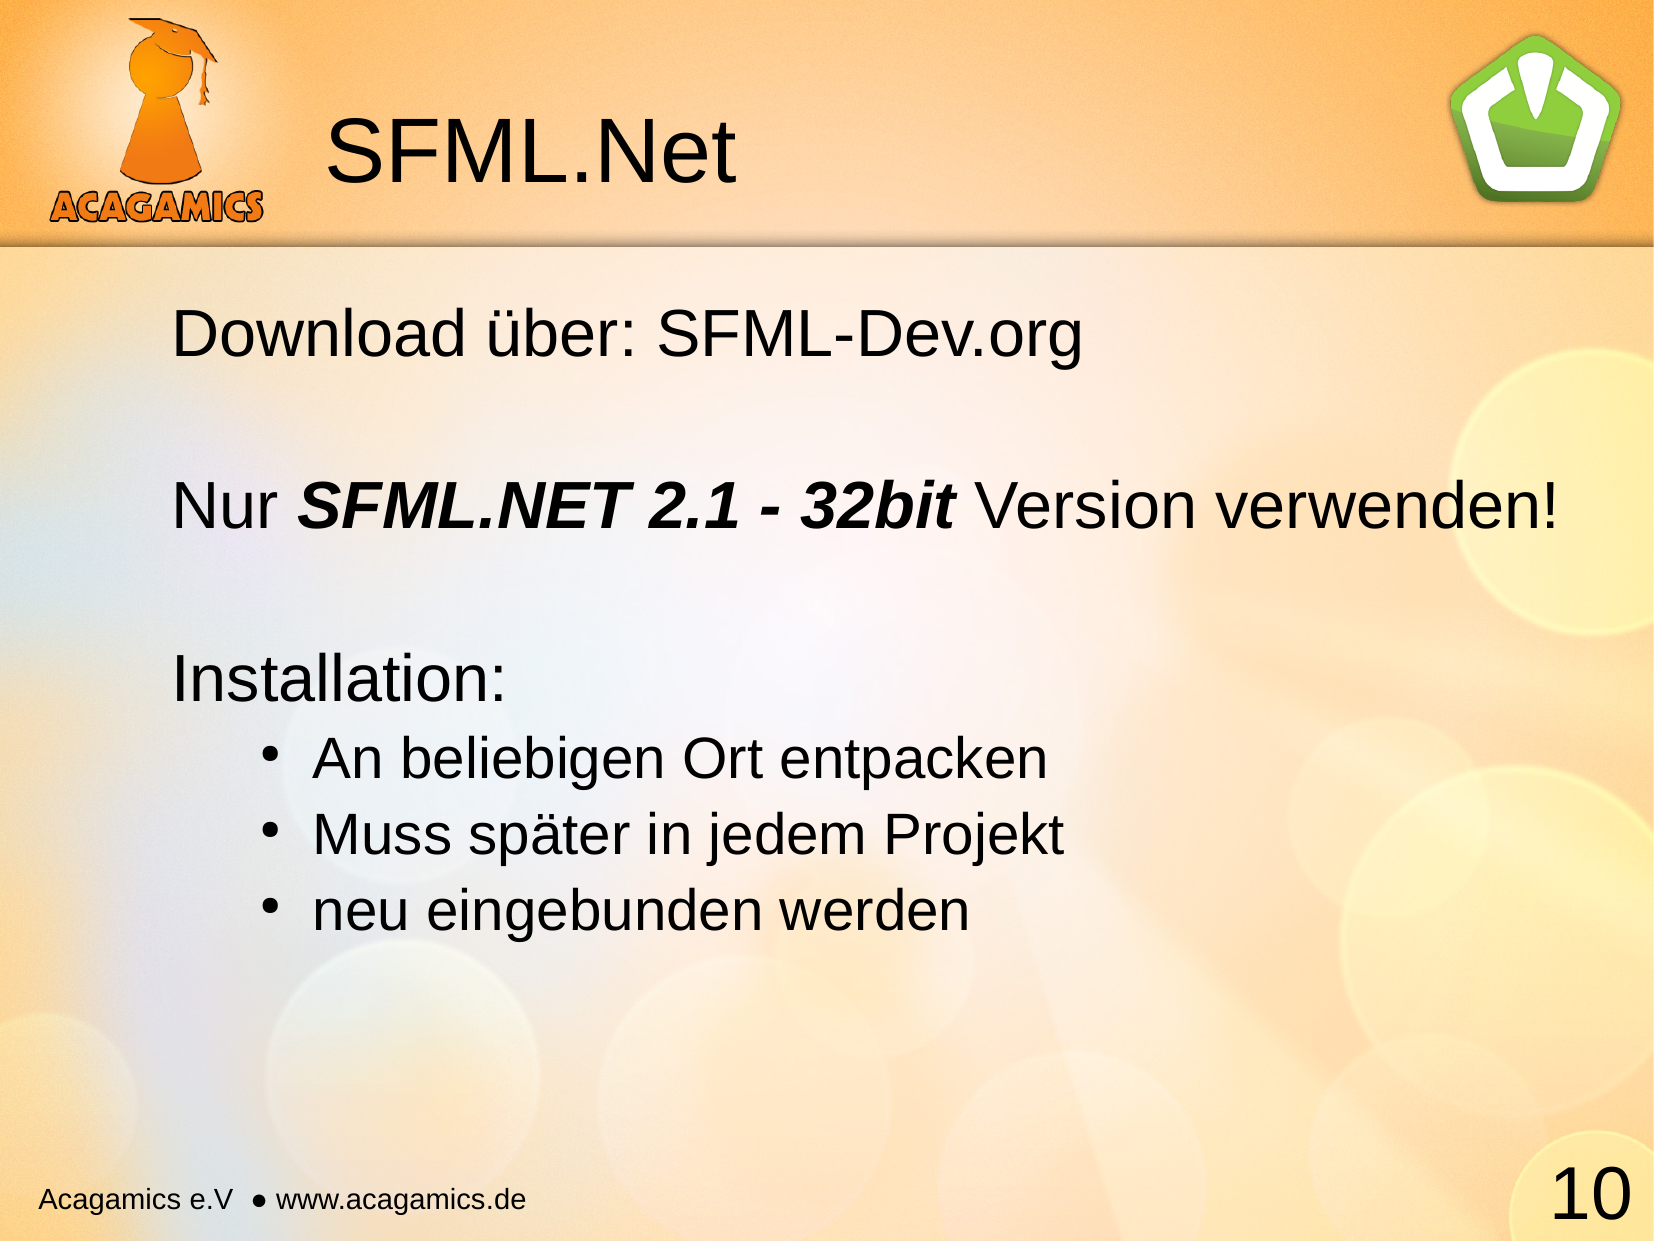

# SFML.Net
Download über: SFML-Dev.org
Nur SFML.NET 2.1 - 32bit Version verwenden!
Installation:
An beliebigen Ort entpacken
Muss später in jedem Projekt
neu eingebunden werden
9